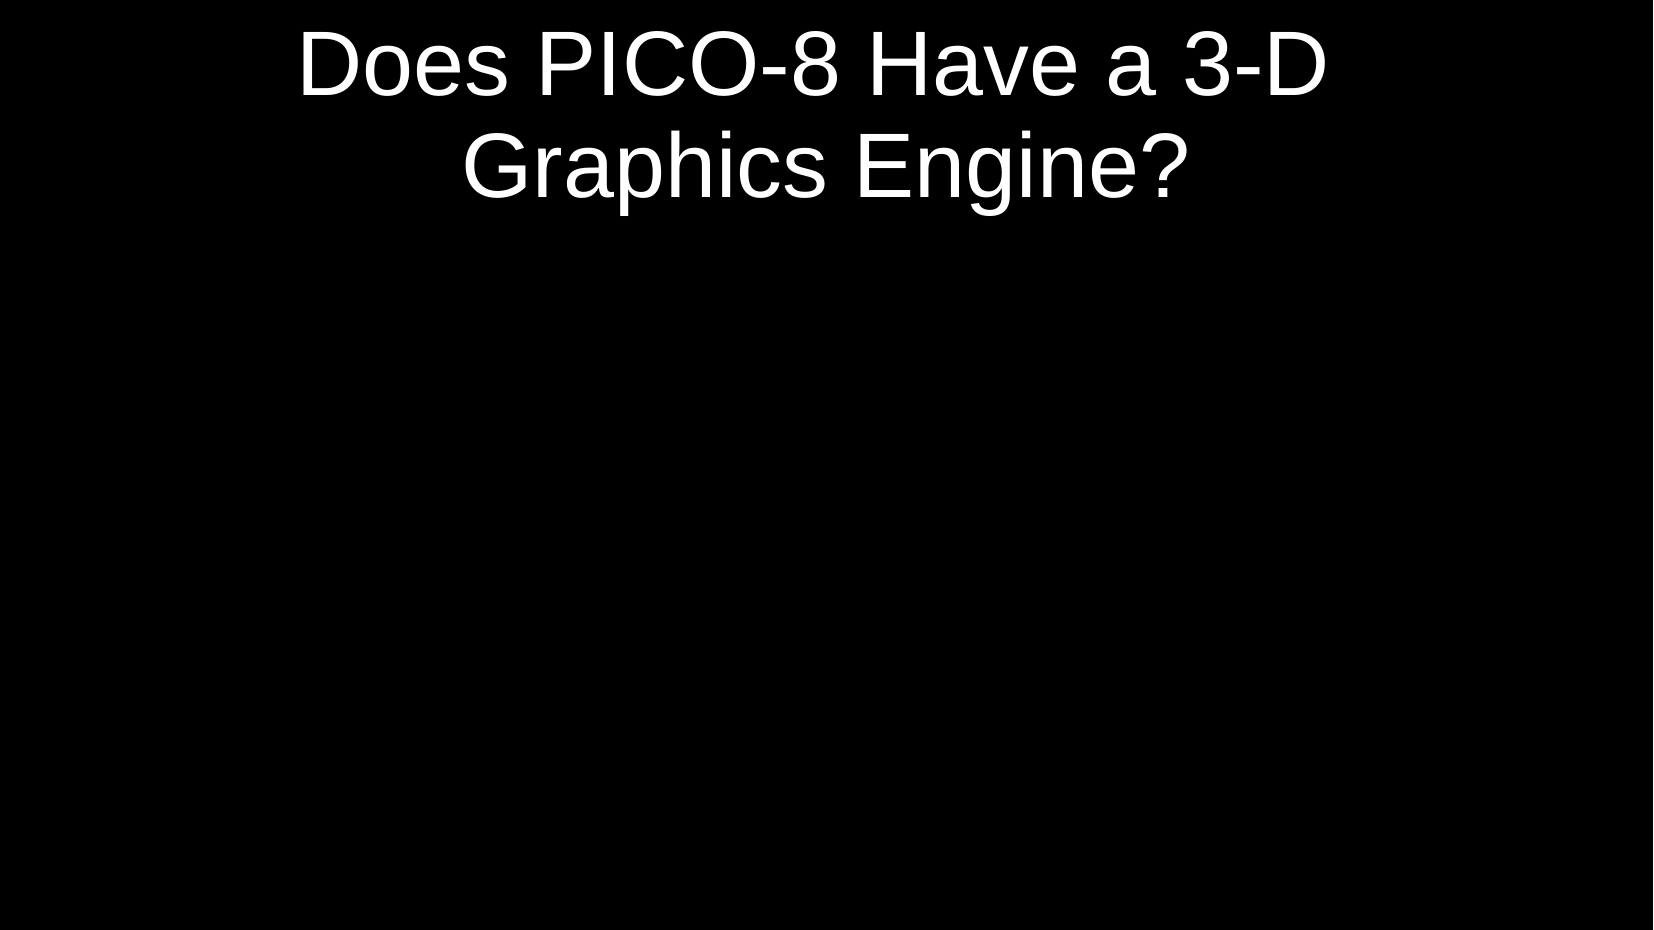

# Does PICO-8 Have a 3-D Graphics Engine?